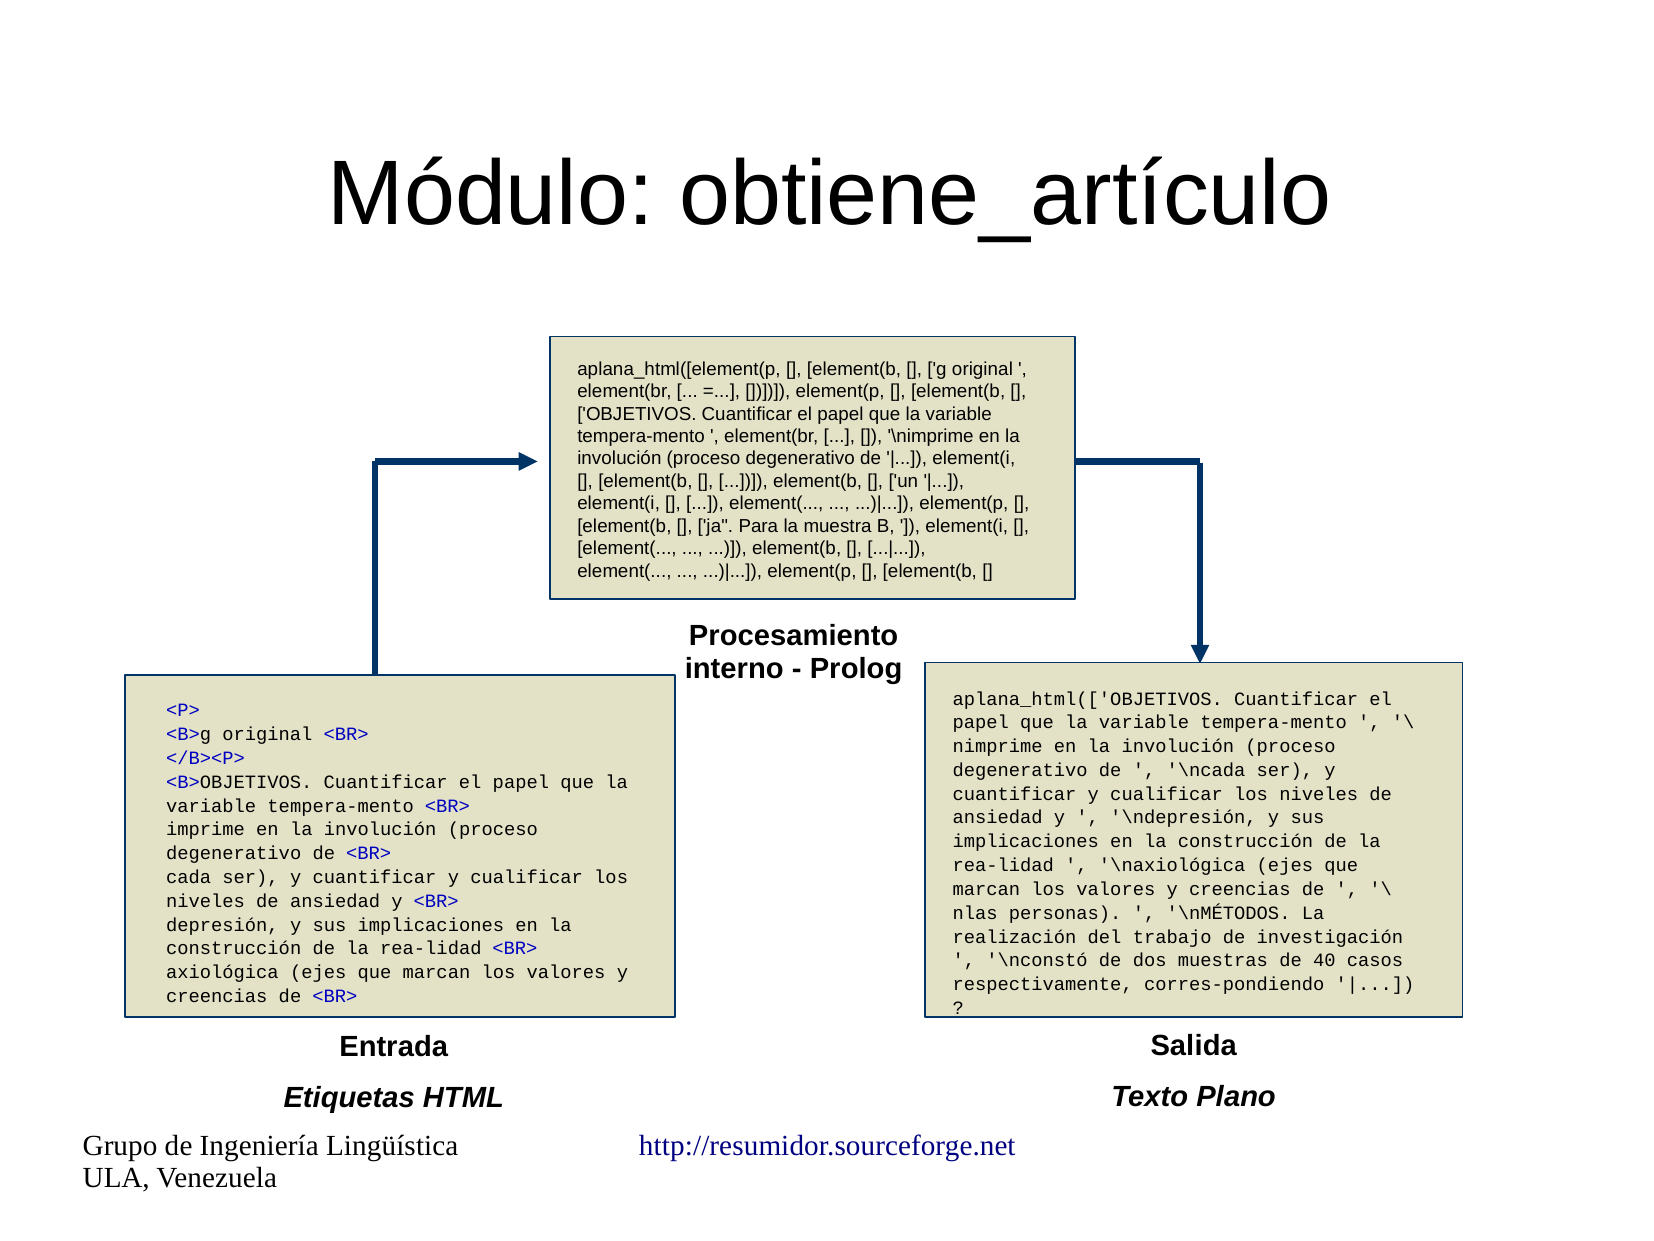

# Módulo: obtiene_artículo
aplana_html([element(p, [], [element(b, [], ['g original ', element(br, [... =...], [])])]), element(p, [], [element(b, [], ['OBJETIVOS. Cuantificar el papel que la variable tempera-mento ', element(br, [...], []), '\nimprime en la involución (proceso degenerativo de '|...]), element(i, [], [element(b, [], [...])]), element(b, [], ['un '|...]), element(i, [], [...]), element(..., ..., ...)|...]), element(p, [], [element(b, [], ['ja". Para la muestra B, ']), element(i, [], [element(..., ..., ...)]), element(b, [], [...|...]), element(..., ..., ...)|...]), element(p, [], [element(b, []
Procesamiento interno - Prolog
aplana_html(['OBJETIVOS. Cuantificar el papel que la variable tempera-mento ', '\nimprime en la involución (proceso degenerativo de ', '\ncada ser), y cuantificar y cualificar los niveles de ansiedad y ', '\ndepresión, y sus implicaciones en la construcción de la rea-lidad ', '\naxiológica (ejes que marcan los valores y creencias de ', '\nlas personas). ', '\nMÉTODOS. La realización del trabajo de investigación ', '\nconstó de dos muestras de 40 casos respectivamente, corres-pondiendo '|...]) ?
<P>
<B>g original <BR>
</B><P>
<B>OBJETIVOS. Cuantificar el papel que la variable tempera-mento <BR>
imprime en la involución (proceso degenerativo de <BR>
cada ser), y cuantificar y cualificar los niveles de ansiedad y <BR>
depresión, y sus implicaciones en la construcción de la rea-lidad <BR>
axiológica (ejes que marcan los valores y creencias de <BR>
Salida
Texto Plano
Entrada
Etiquetas HTML